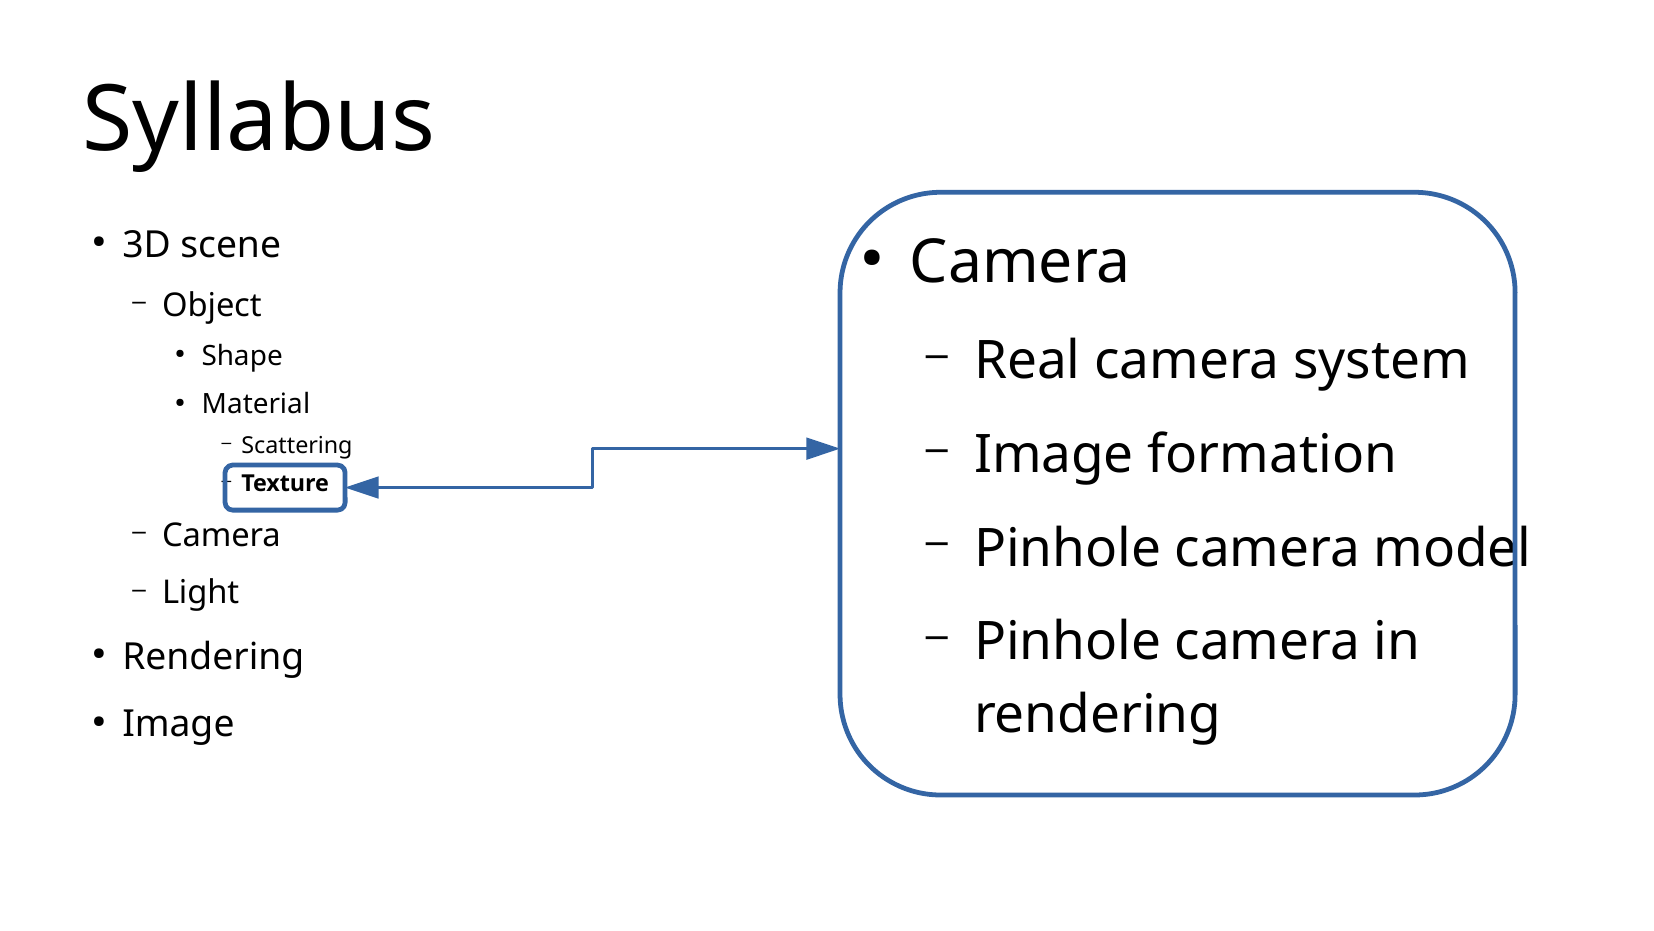

# Syllabus
3D scene
Object
Shape
Material
Scattering
Texture
Camera
Light
Rendering
Image
Camera
Real camera system
Image formation
Pinhole camera model
Pinhole camera in rendering